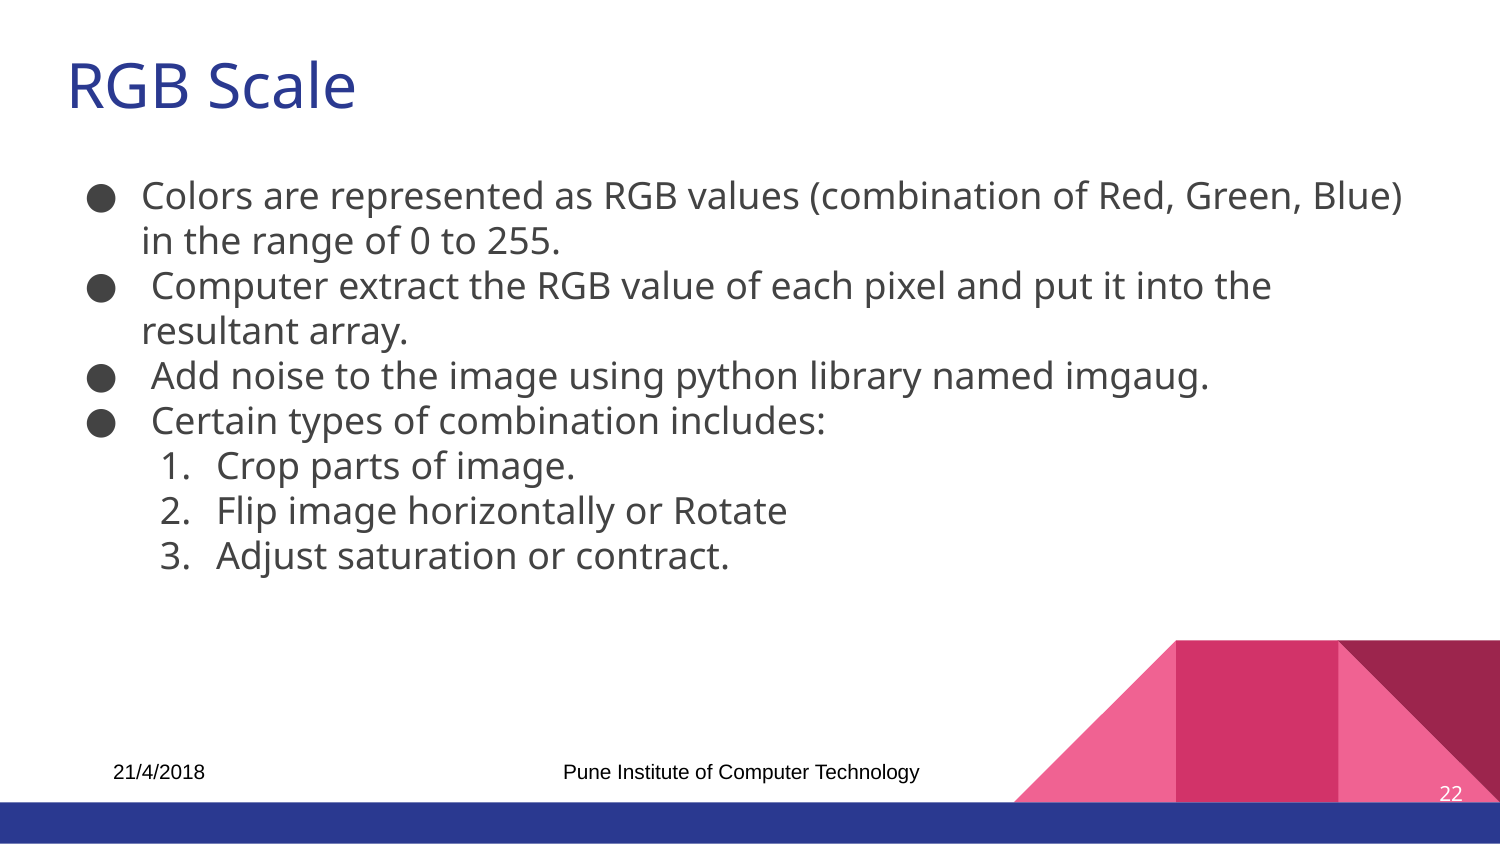

# RGB Scale
Colors are represented as RGB values (combination of Red, Green, Blue) in the range of 0 to 255.
 Computer extract the RGB value of each pixel and put it into the resultant array.
 Add noise to the image using python library named imgaug.
 Certain types of combination includes:
Crop parts of image.
Flip image horizontally or Rotate
Adjust saturation or contract.